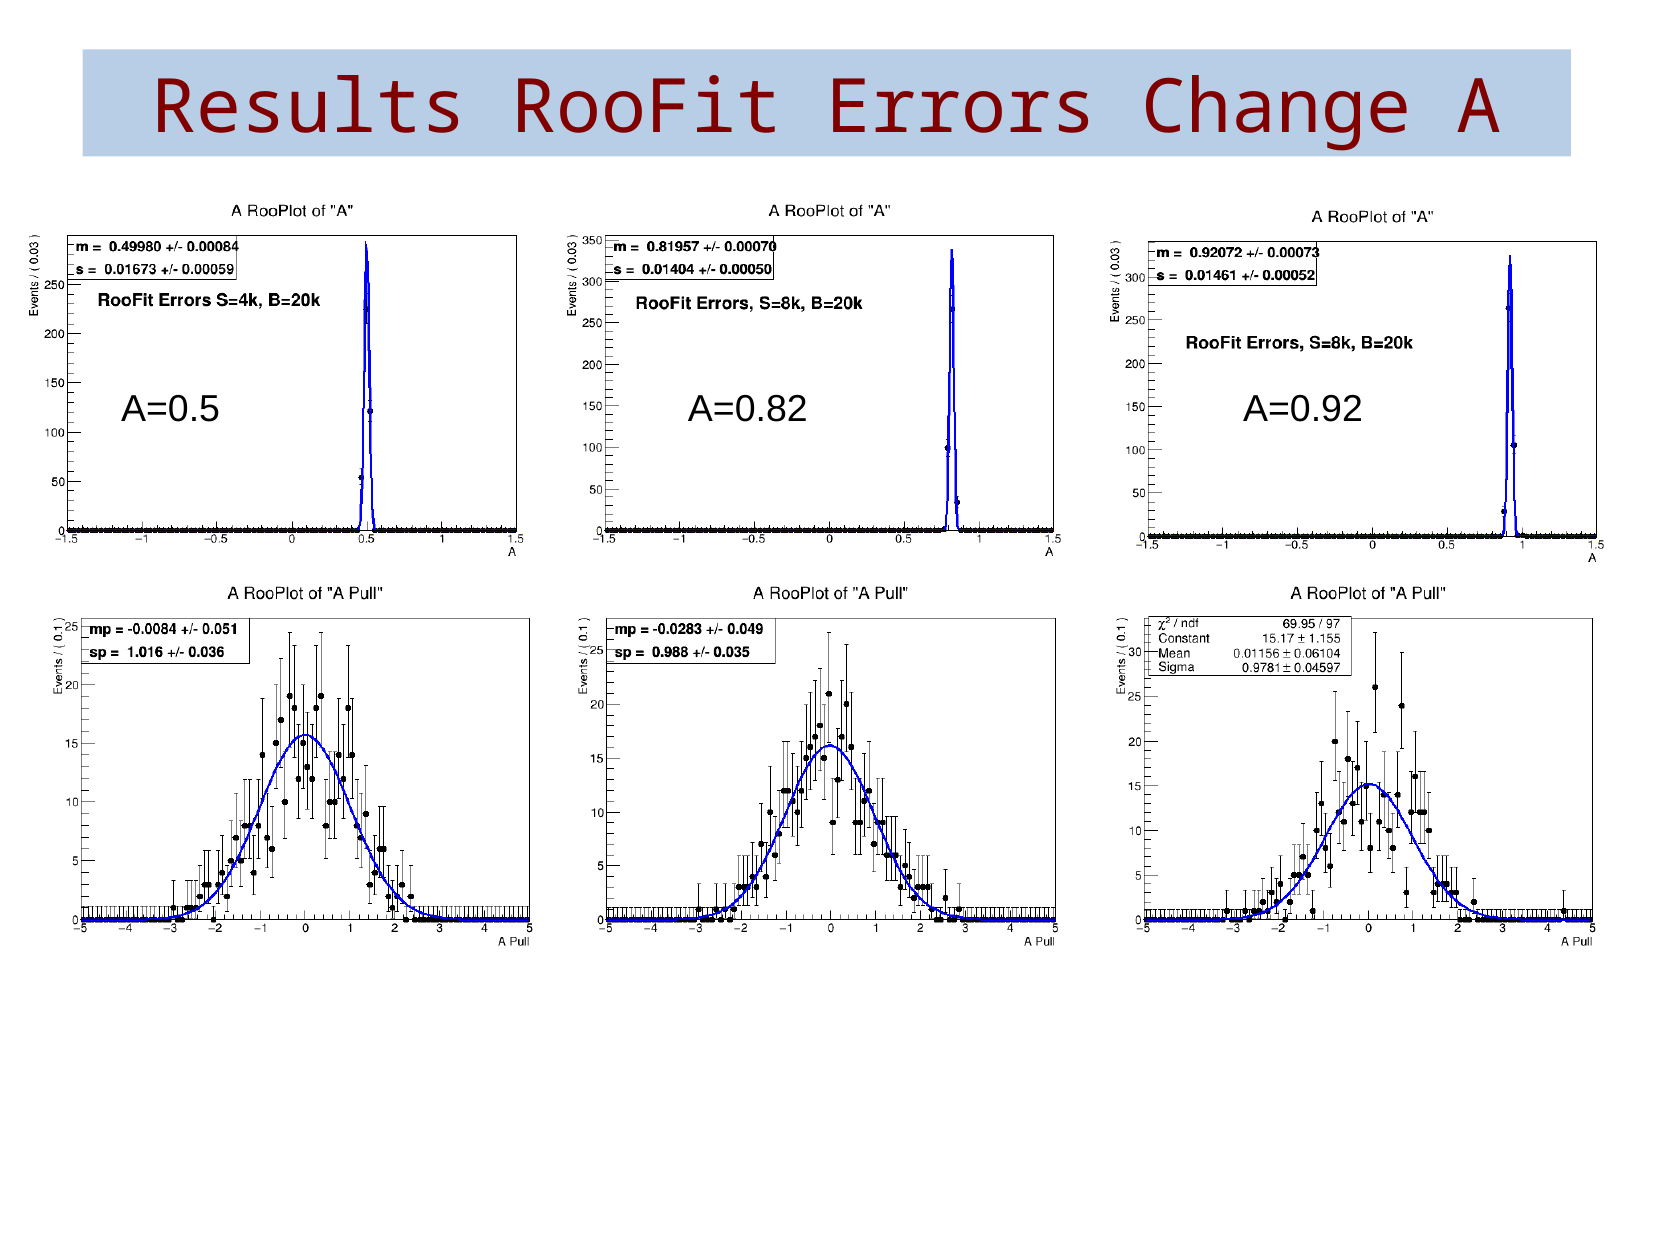

# Results RooFit Errors Change A
A=0.5
A=0.82
A=0.92